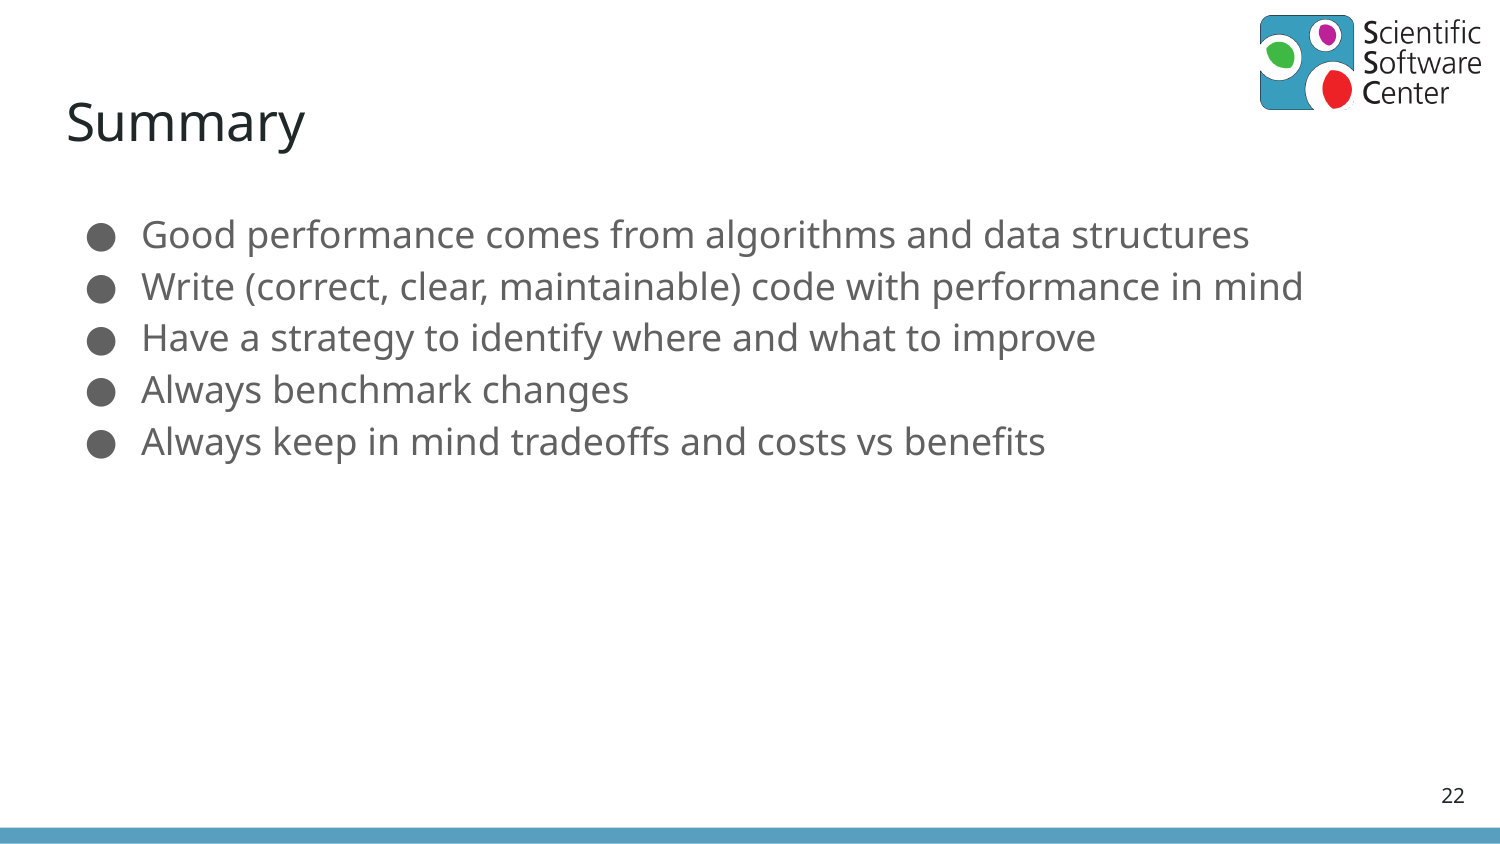

Summary
# Good performance comes from algorithms and data structures
Write (correct, clear, maintainable) code with performance in mind
Have a strategy to identify where and what to improve
Always benchmark changes
Always keep in mind tradeoffs and costs vs benefits